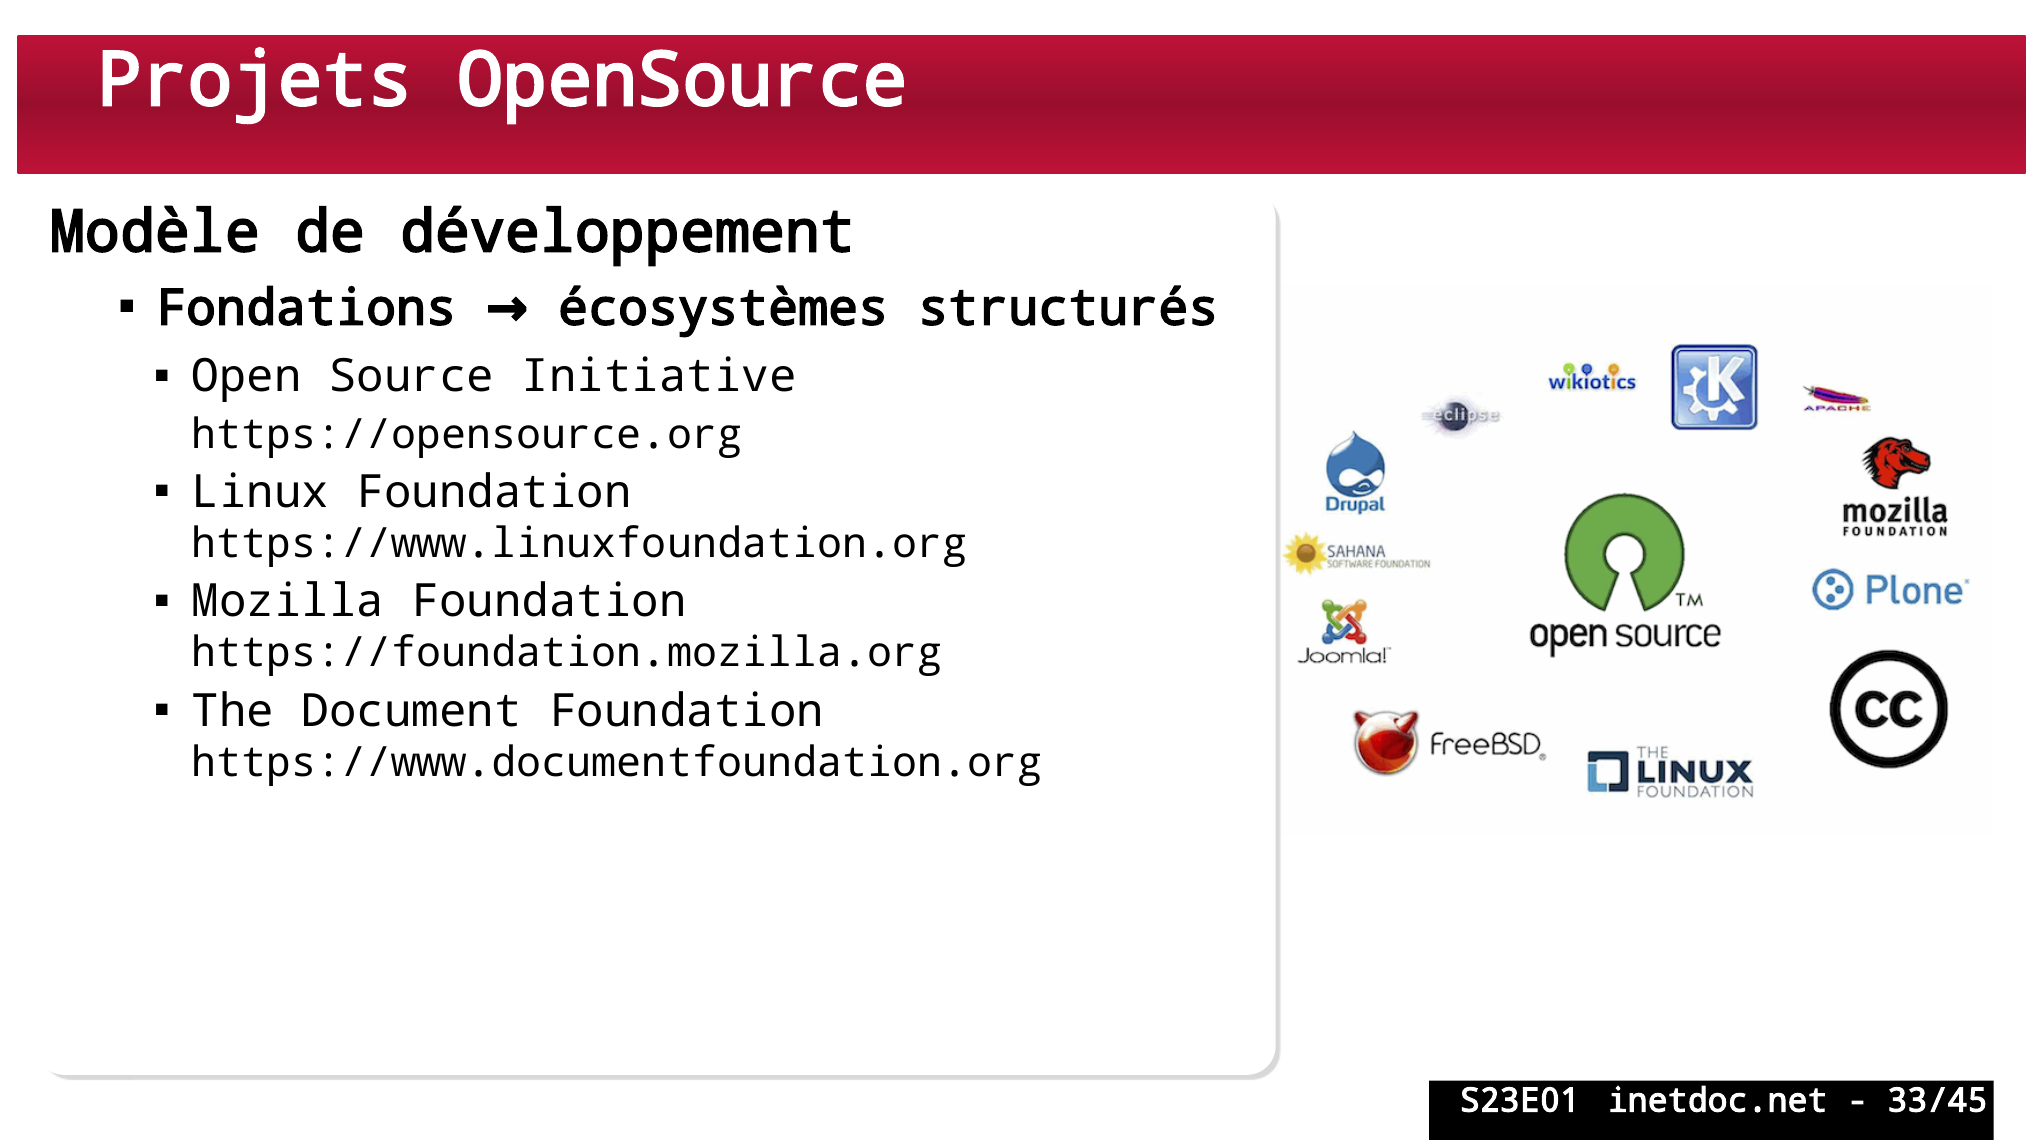

Projets OpenSource
Modèle de développement
Fondations → écosystèmes structurés
Open Source Initiative
https://opensource.org
Linux Foundation https://www.linuxfoundation.org
Mozilla Foundation https://foundation.mozilla.org
The Document Foundation https://www.documentfoundation.org
S23E01	inetdoc.net - /45